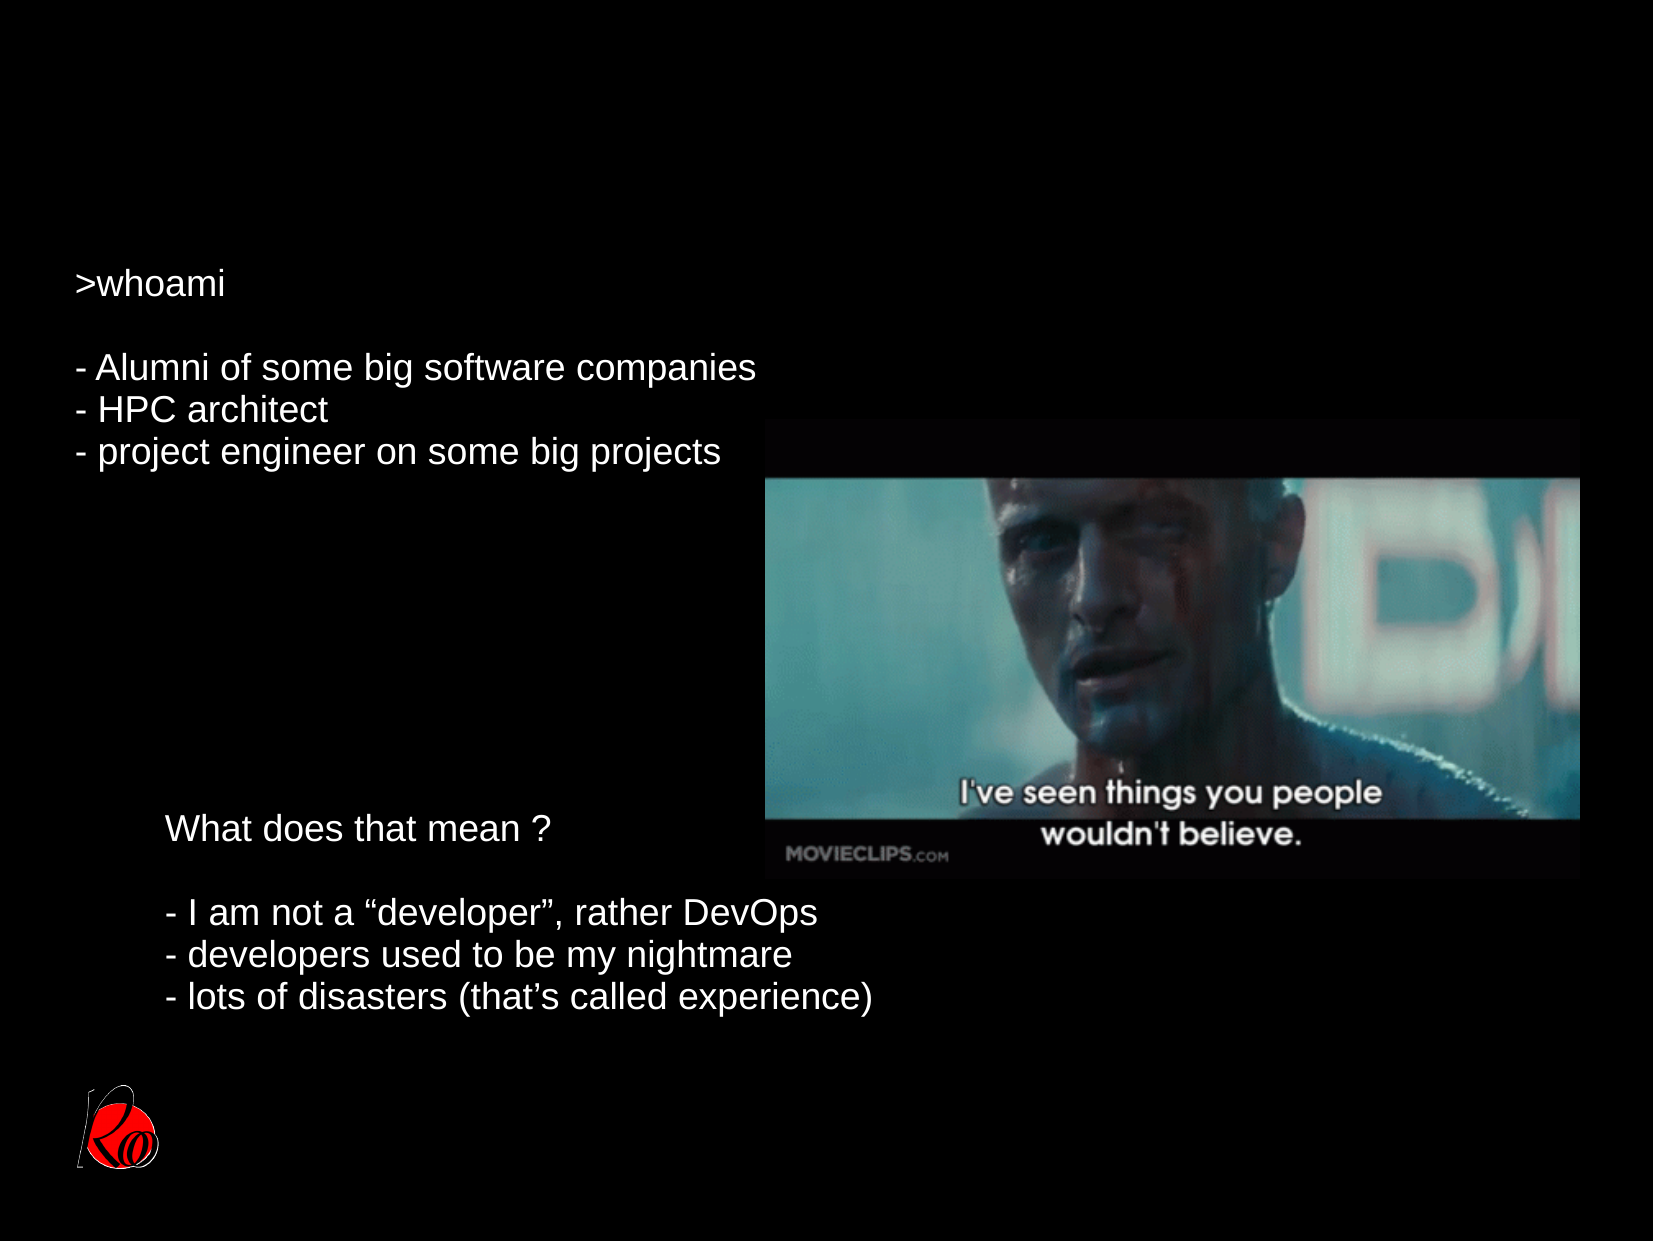

>whoami
- Alumni of some big software companies
- HPC architect
- project engineer on some big projects
#
What does that mean ?
- I am not a “developer”, rather DevOps
- developers used to be my nightmare
- lots of disasters (that’s called experience)